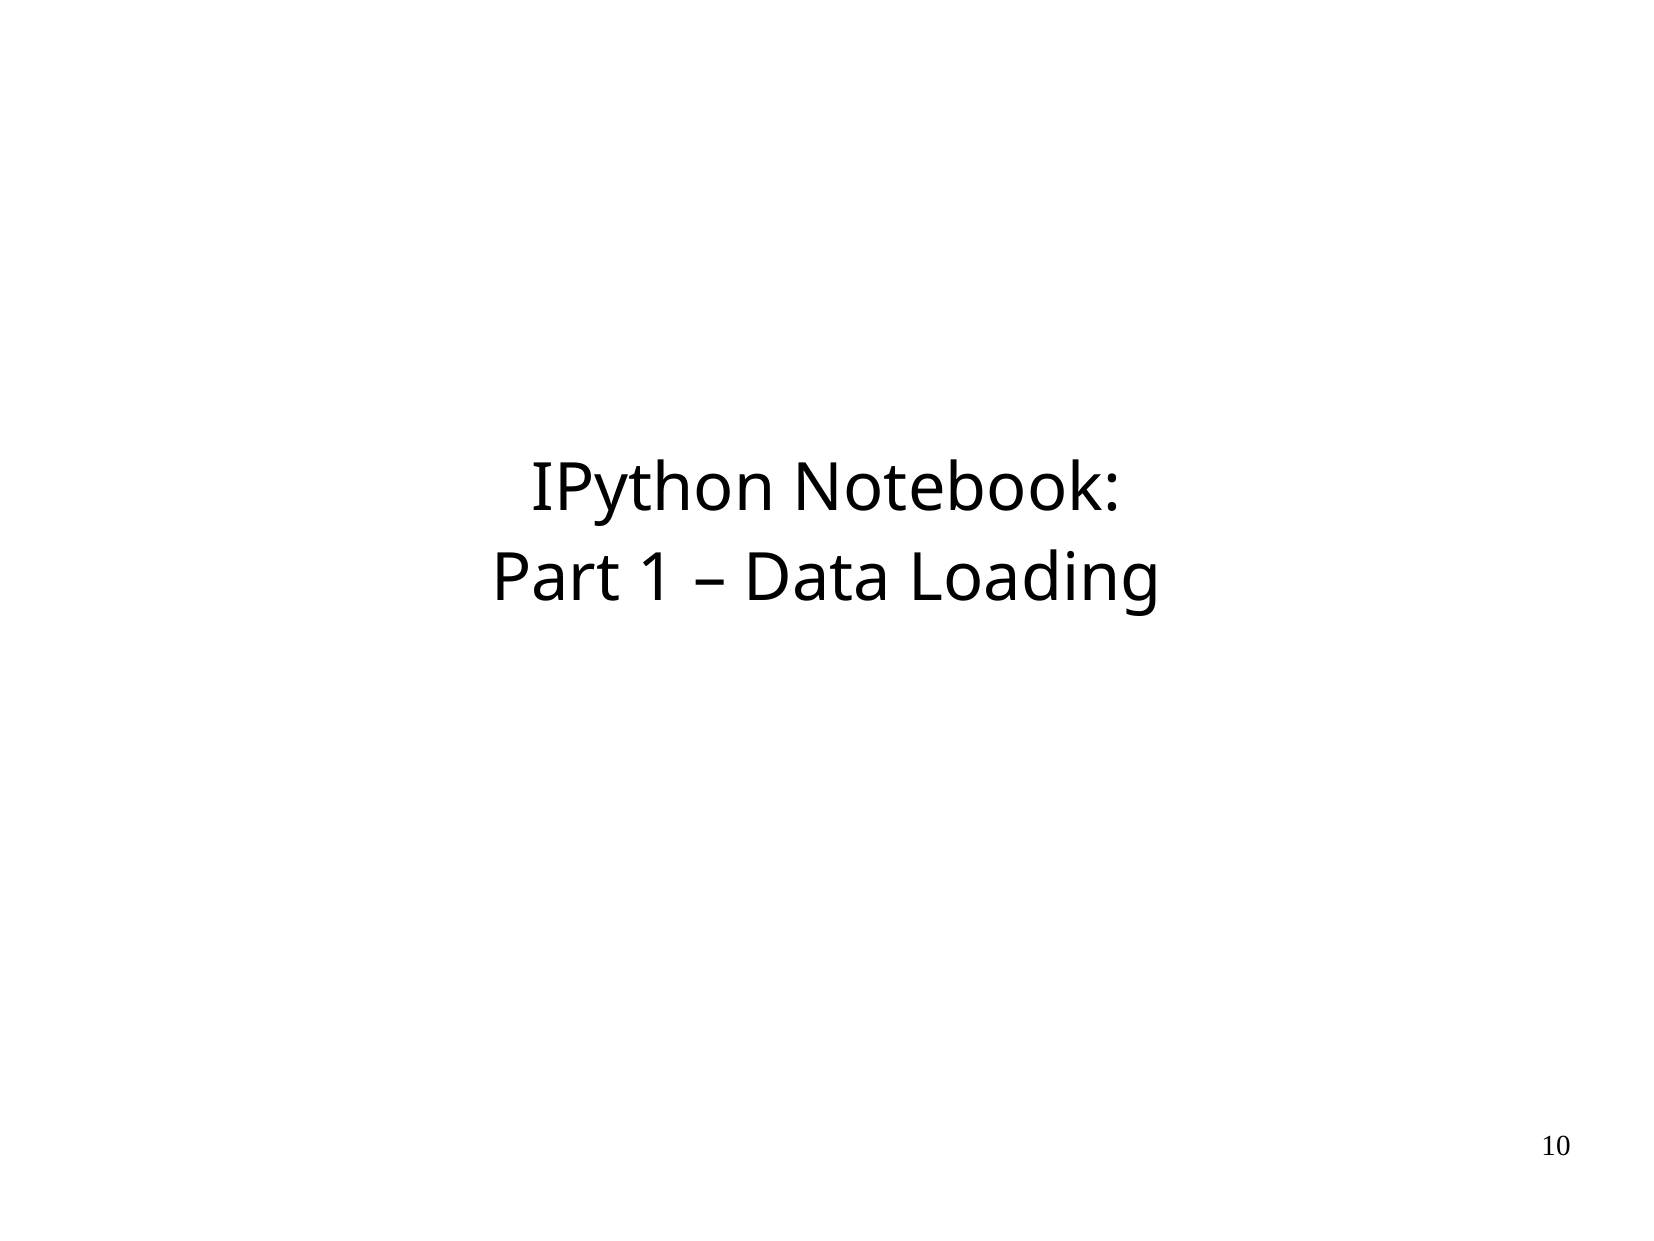

# IPython Notebook: Part 1 – Data Loading
10